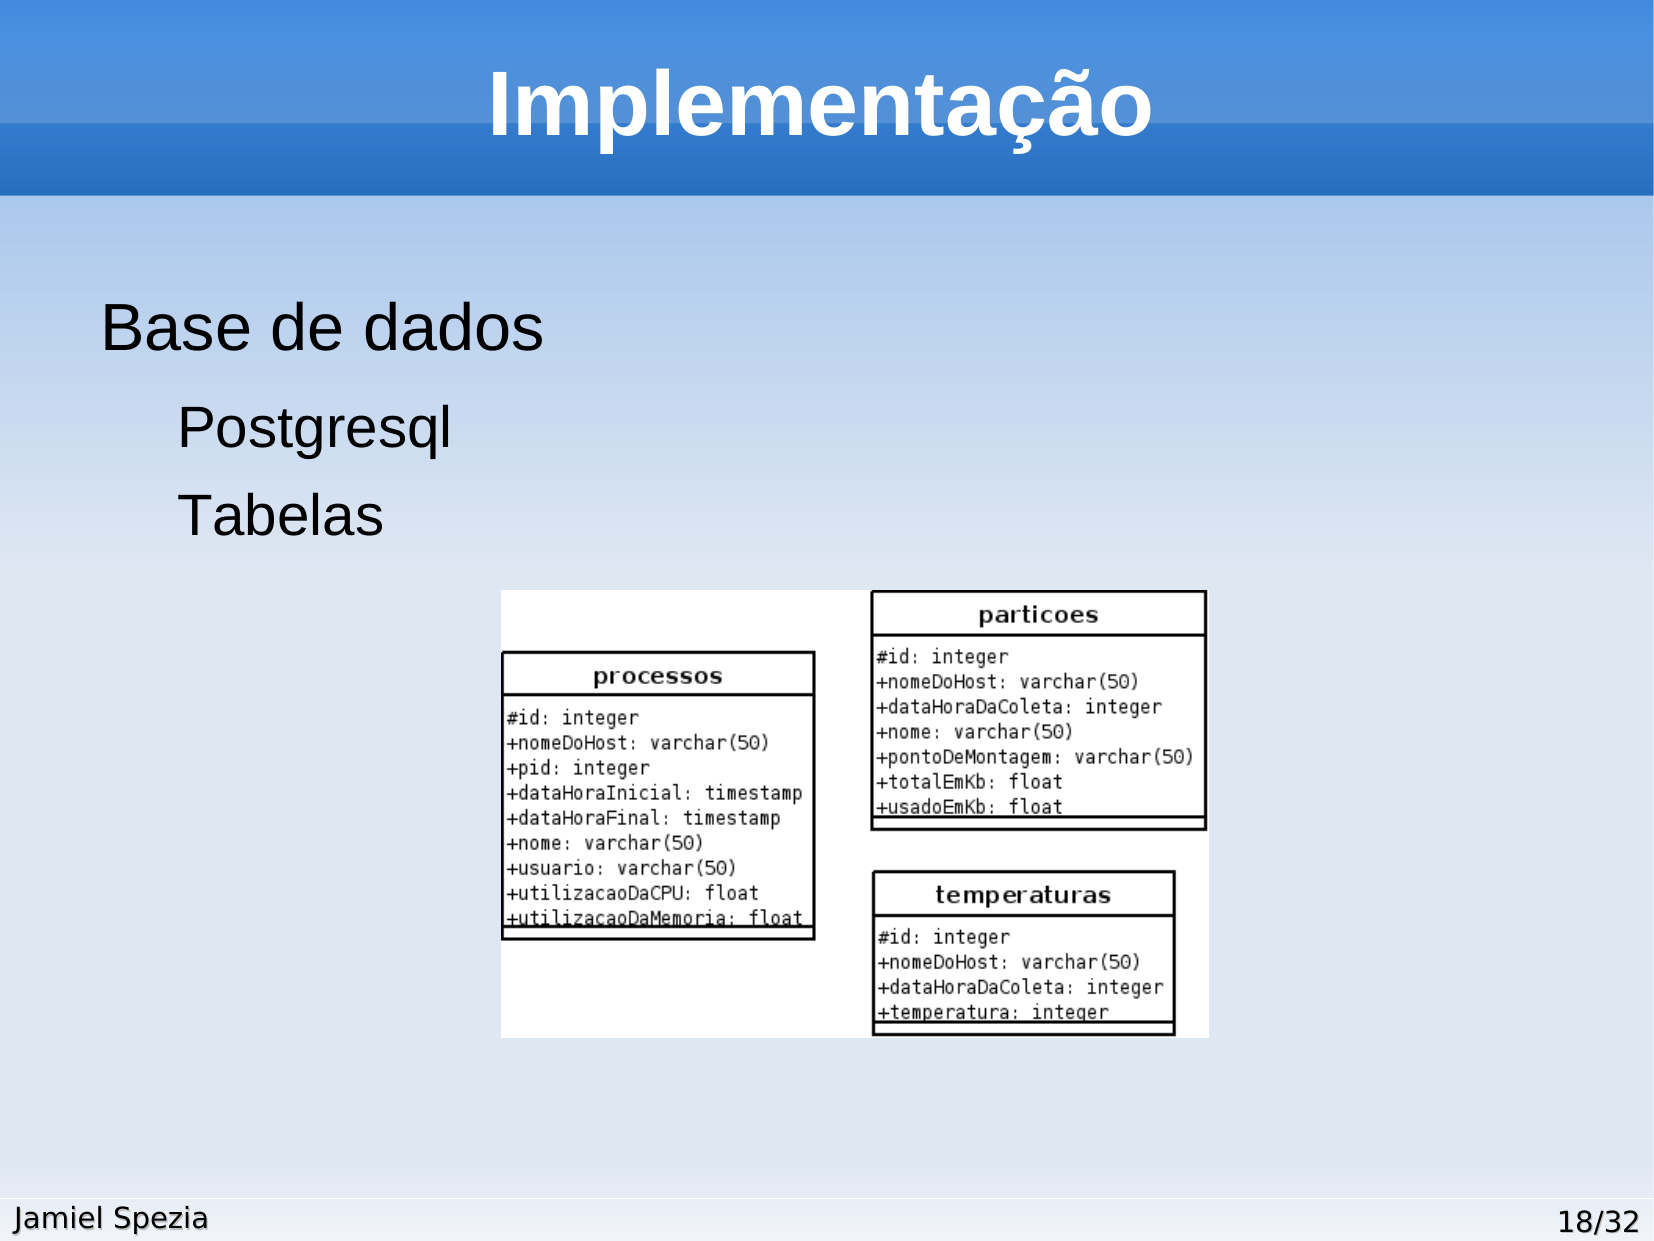

Implementação
# Base de dados
Postgresql
Tabelas